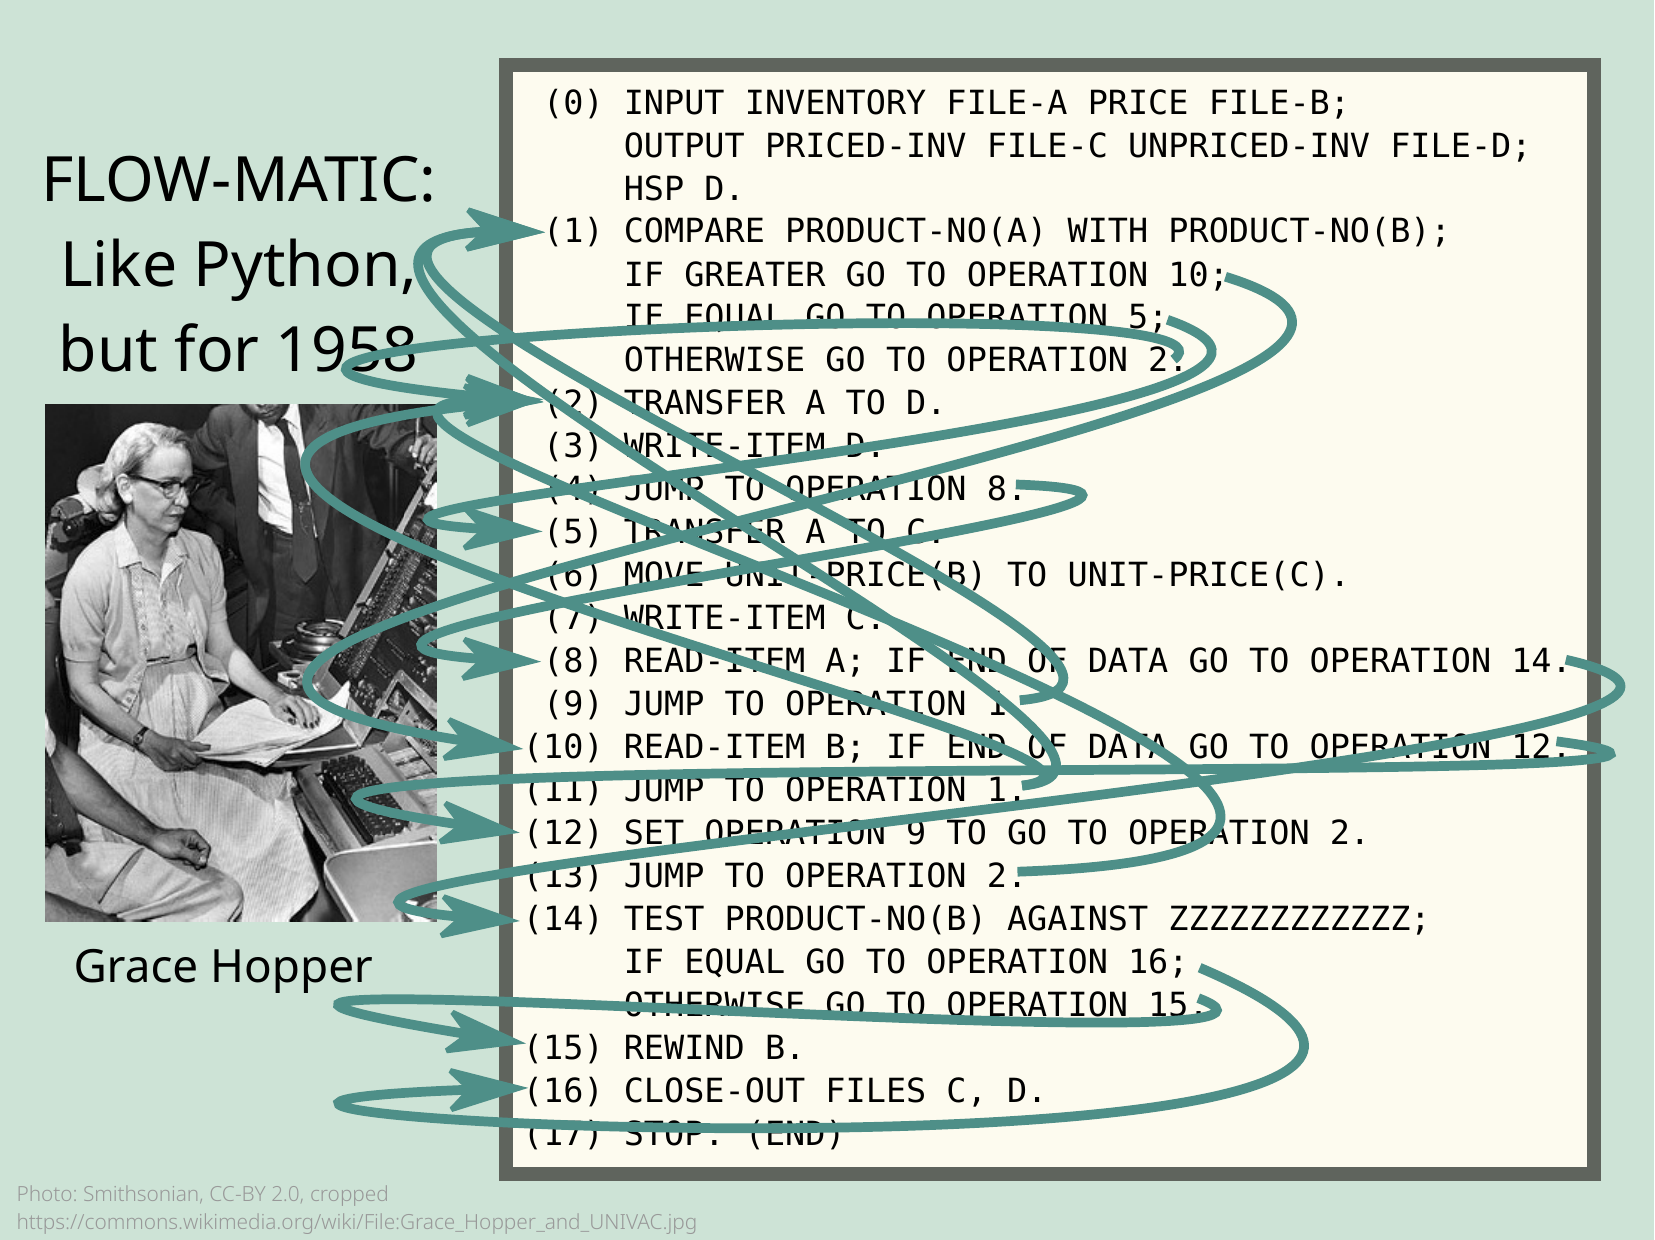

# FLOW-MATIC: Like Python, but for 1958
Grace Hopper
Photo: Smithsonian, CC-BY 2.0, cropped https://commons.wikimedia.org/wiki/File:Grace_Hopper_and_UNIVAC.jpg